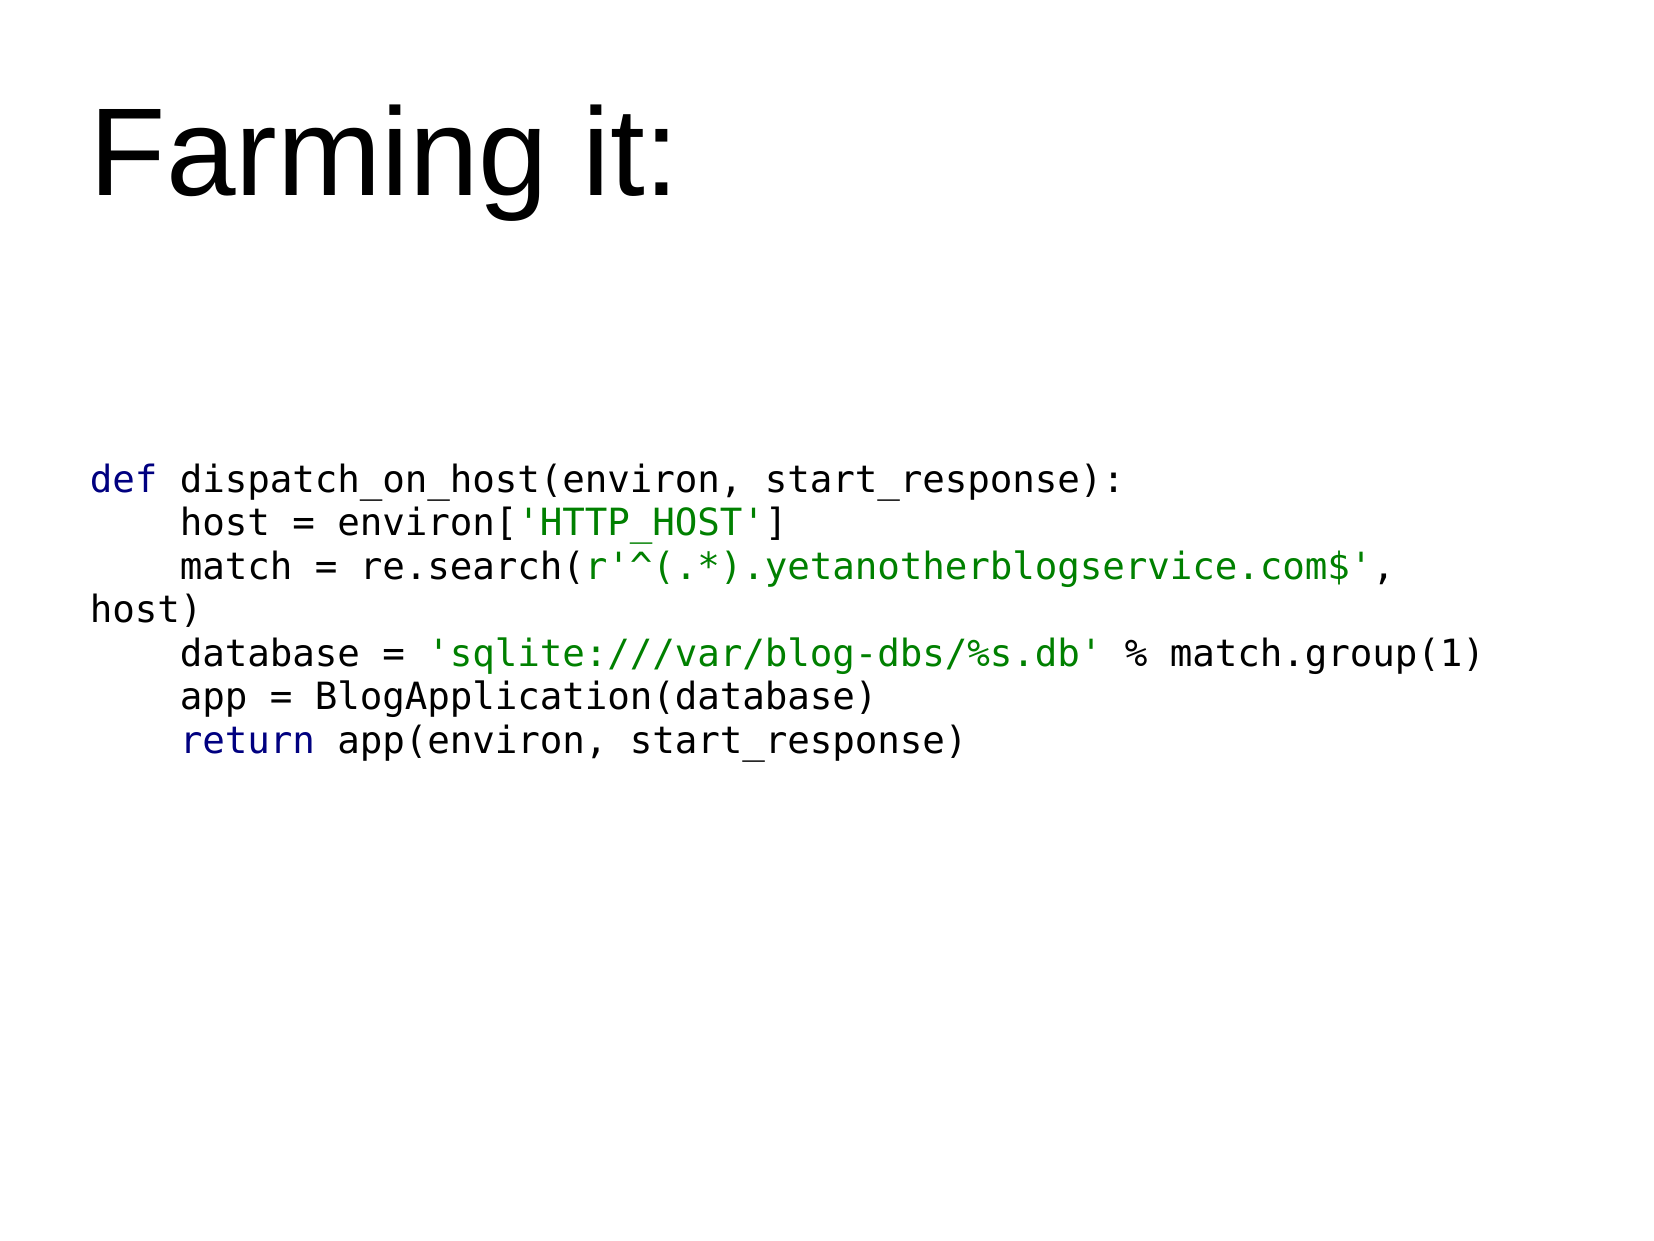

Farming it:
def dispatch_on_host(environ, start_response):
 host = environ['HTTP_HOST']
 match = re.search(r'^(.*).yetanotherblogservice.com$', host)
 database = 'sqlite:///var/blog-dbs/%s.db' % match.group(1)
 app = BlogApplication(database)
 return app(environ, start_response)